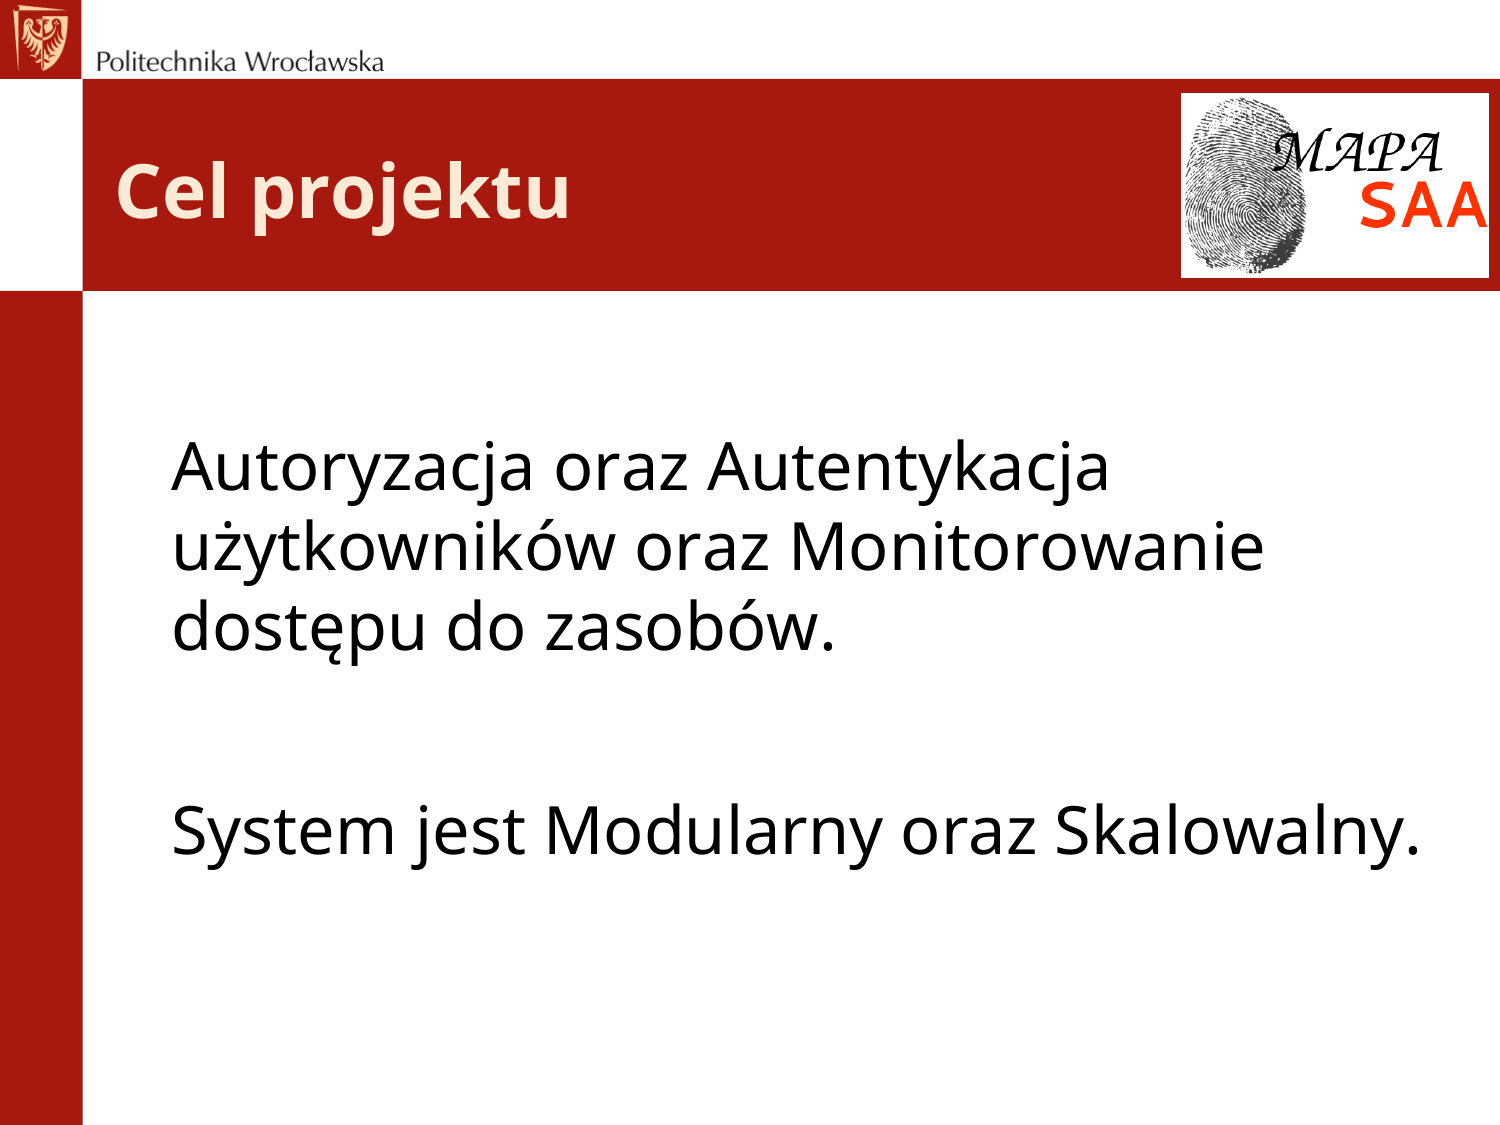

# Cel projektu
Autoryzacja oraz Autentykacja użytkowników oraz Monitorowanie dostępu do zasobów.
System jest Modularny oraz Skalowalny.